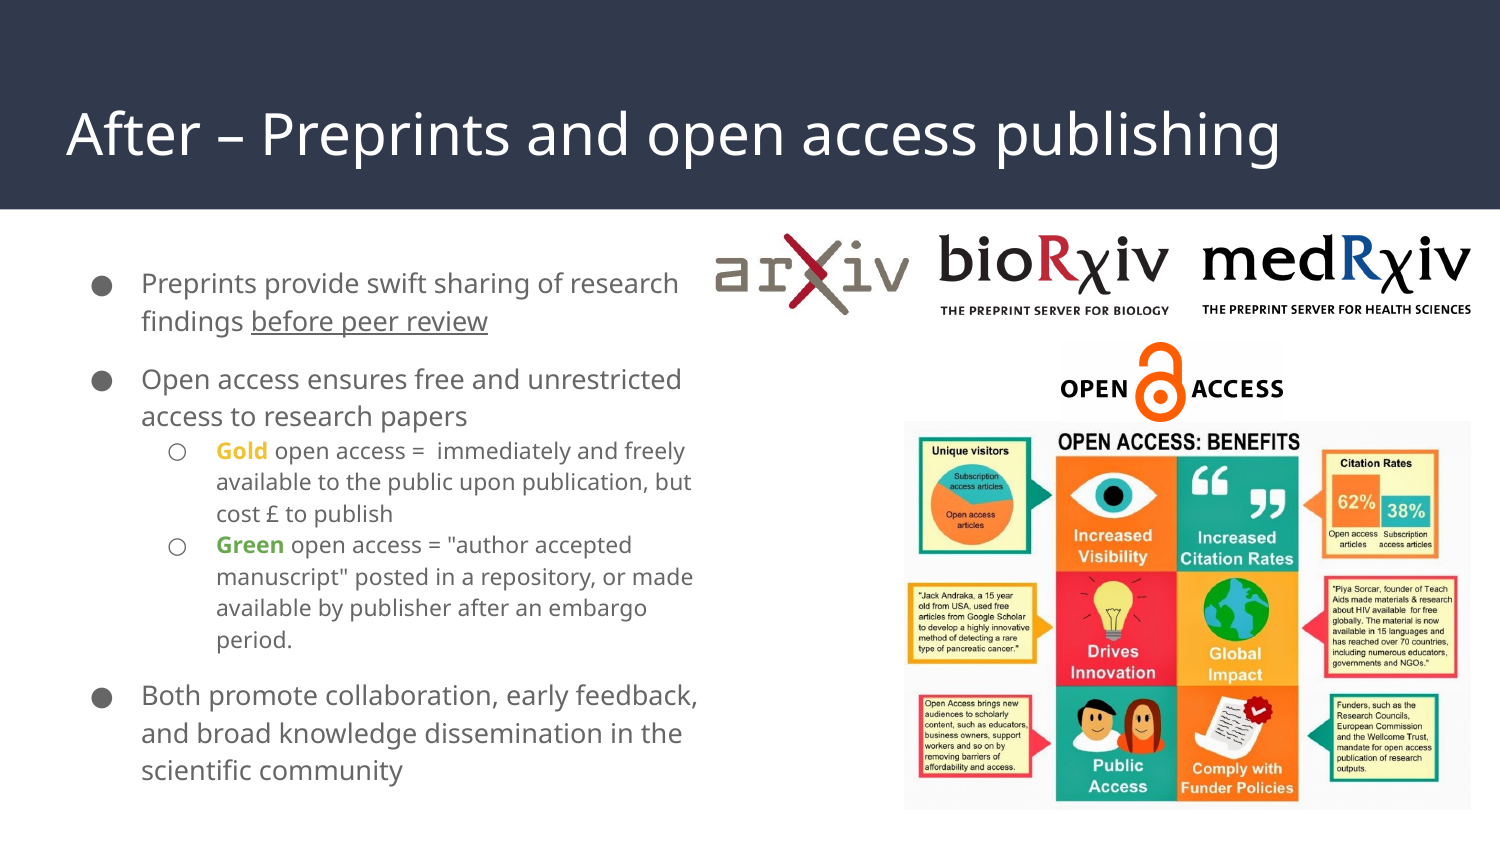

After – Preprints and open access publishing
# Preprints provide swift sharing of research findings before peer review
Open access ensures free and unrestricted access to research papers
Gold open access = immediately and freely available to the public upon publication, but cost £ to publish
Green open access = "author accepted manuscript" posted in a repository, or made available by publisher after an embargo period.
Both promote collaboration, early feedback, and broad knowledge dissemination in the scientific community